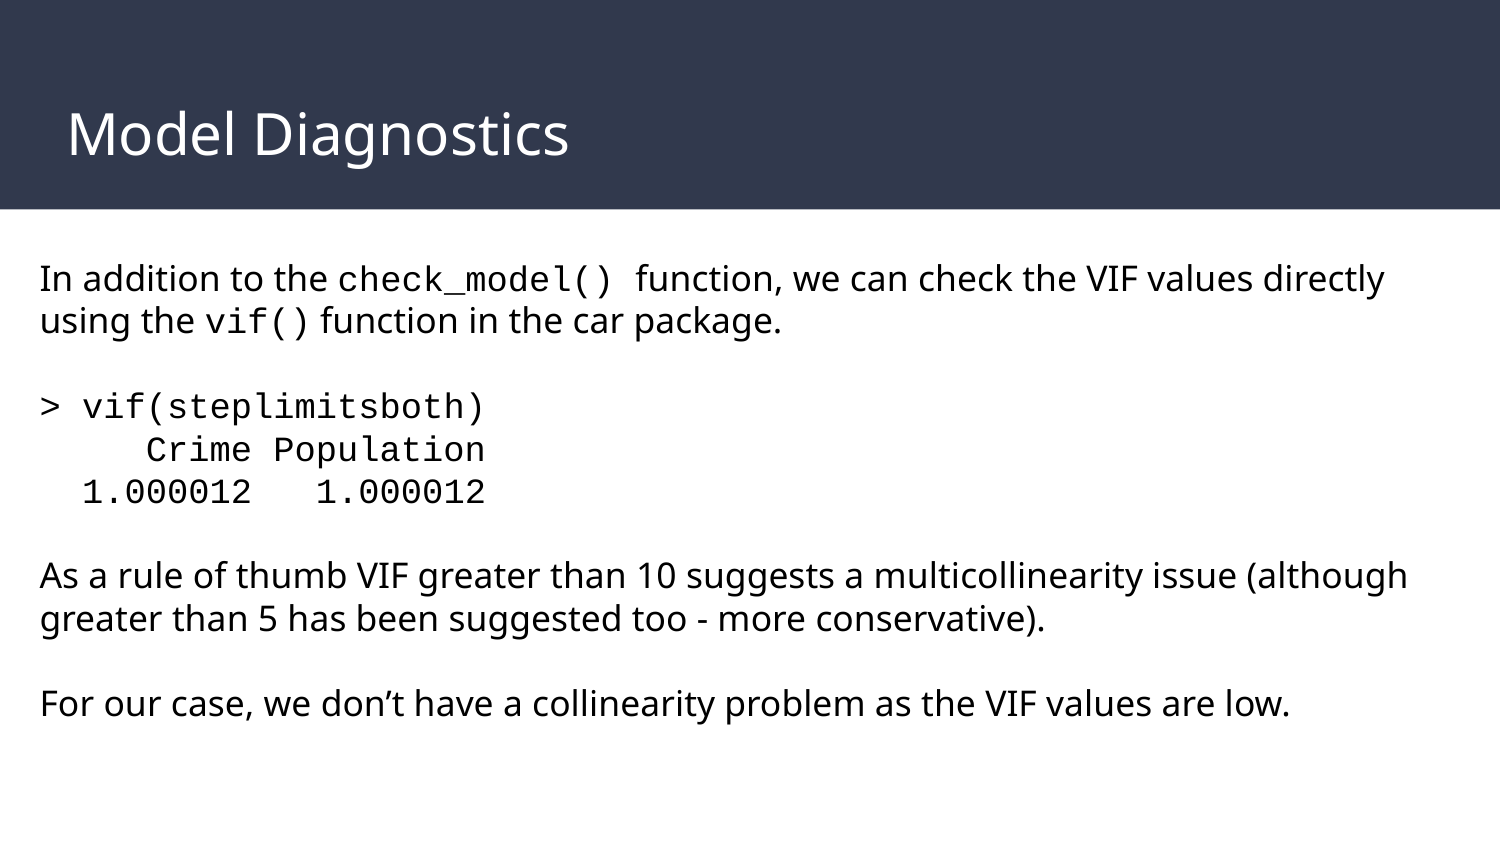

# Model Diagnostics
In addition to the check_model() function, we can check the VIF values directly using the vif() function in the car package.
> vif(steplimitsboth)
 Crime Population
 1.000012 1.000012
As a rule of thumb VIF greater than 10 suggests a multicollinearity issue (although greater than 5 has been suggested too - more conservative).
For our case, we don’t have a collinearity problem as the VIF values are low.